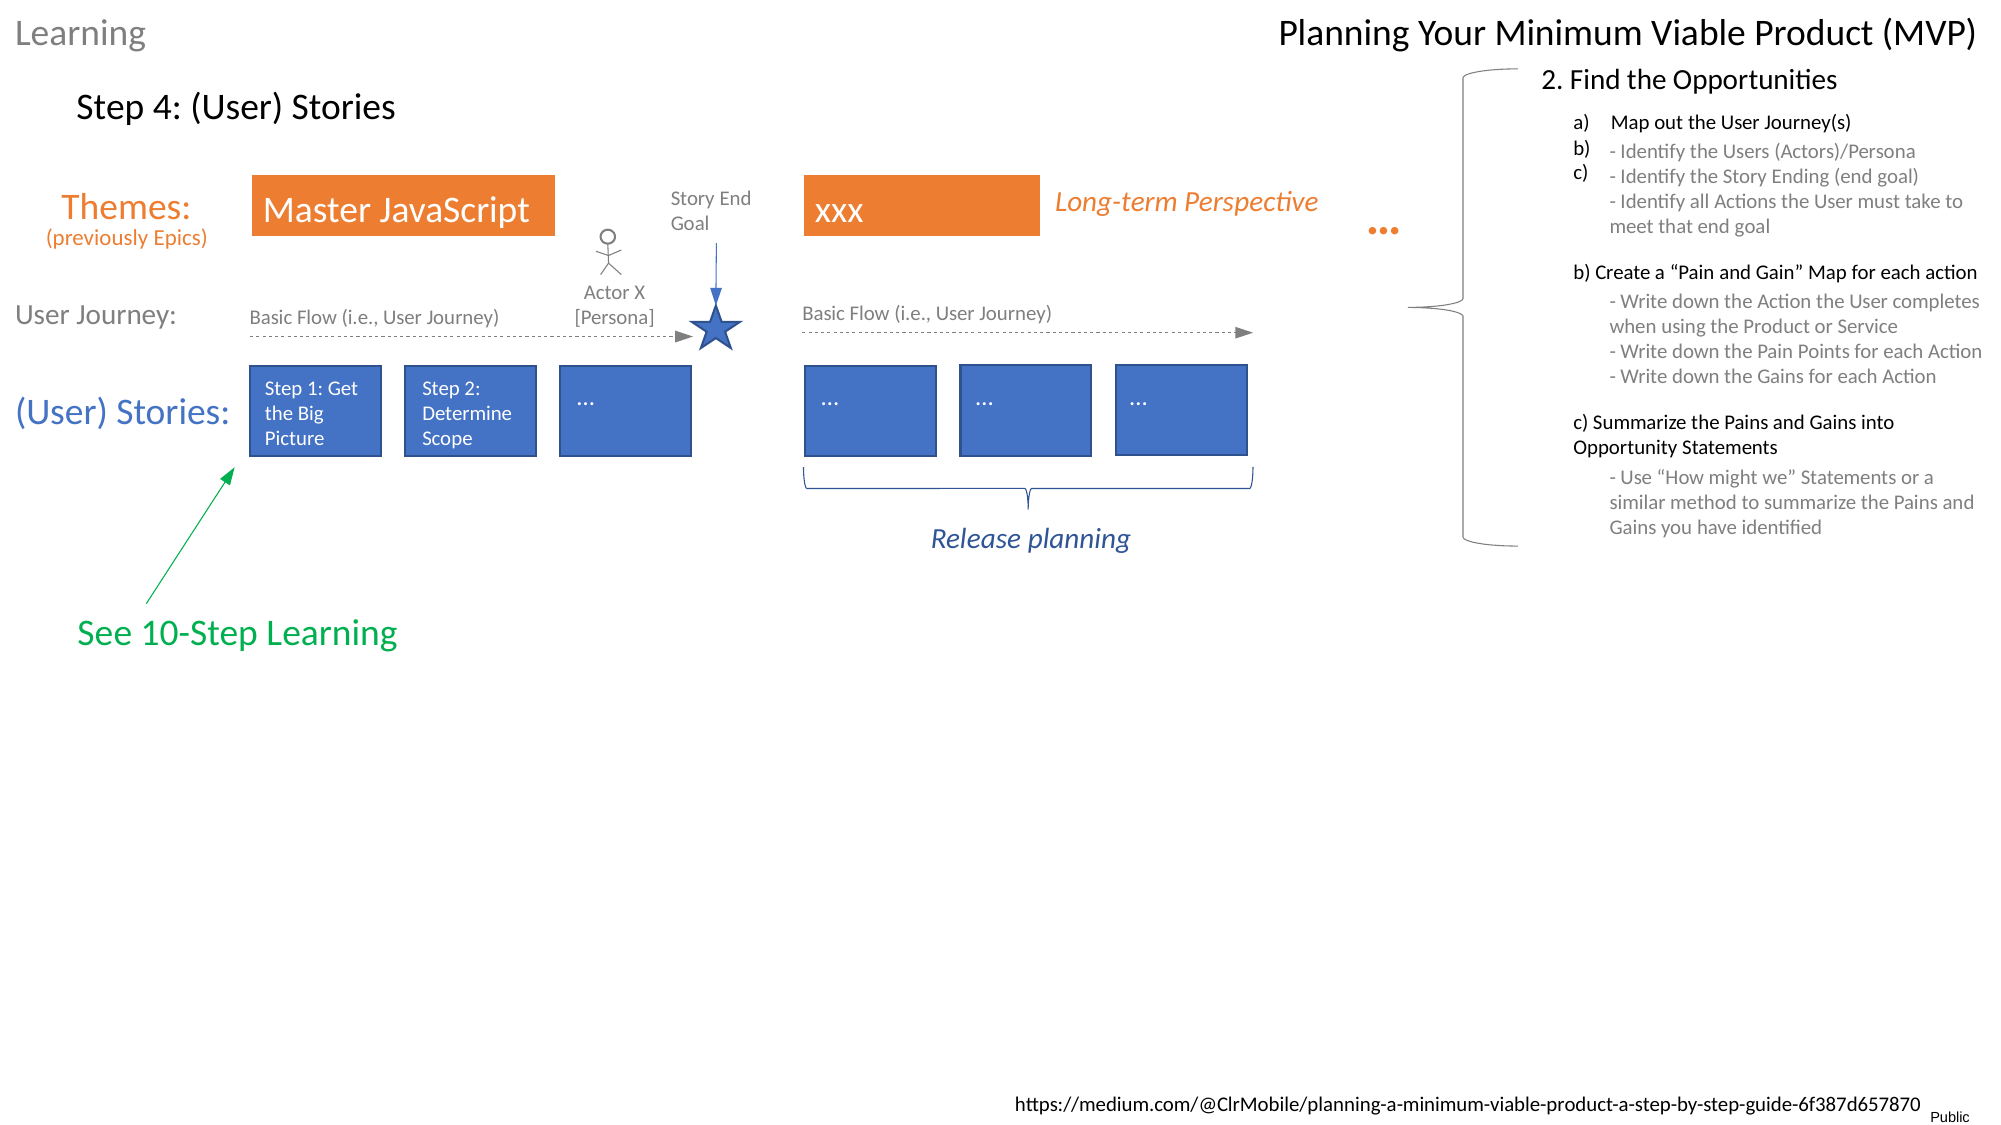

Learning
Planning Your Minimum Viable Product (MVP)
2. Find the Opportunities
Step 4: (User) Stories
Map out the User Journey(s)
b) Create a “Pain and Gain” Map for each action
c) Summarize the Pains and Gains into Opportunity Statements
- Identify the Users (Actors)/Persona
- Identify the Story Ending (end goal)
- Identify all Actions the User must take to meet that end goal
Themes:
Long-term Perspective
…
Master JavaScript
xxx
Story End Goal
(previously Epics)
Actor X
[Persona]
- Write down the Action the User completes when using the Product or Service
- Write down the Pain Points for each Action
- Write down the Gains for each Action
User Journey:
Basic Flow (i.e., User Journey)
Basic Flow (i.e., User Journey)
Step 1: Get the Big Picture
Step 2: Determine Scope
…
…
…
…
(User) Stories:
- Use “How might we” Statements or a similar method to summarize the Pains and Gains you have identified
Release planning
See 10-Step Learning
https://medium.com/@ClrMobile/planning-a-minimum-viable-product-a-step-by-step-guide-6f387d657870